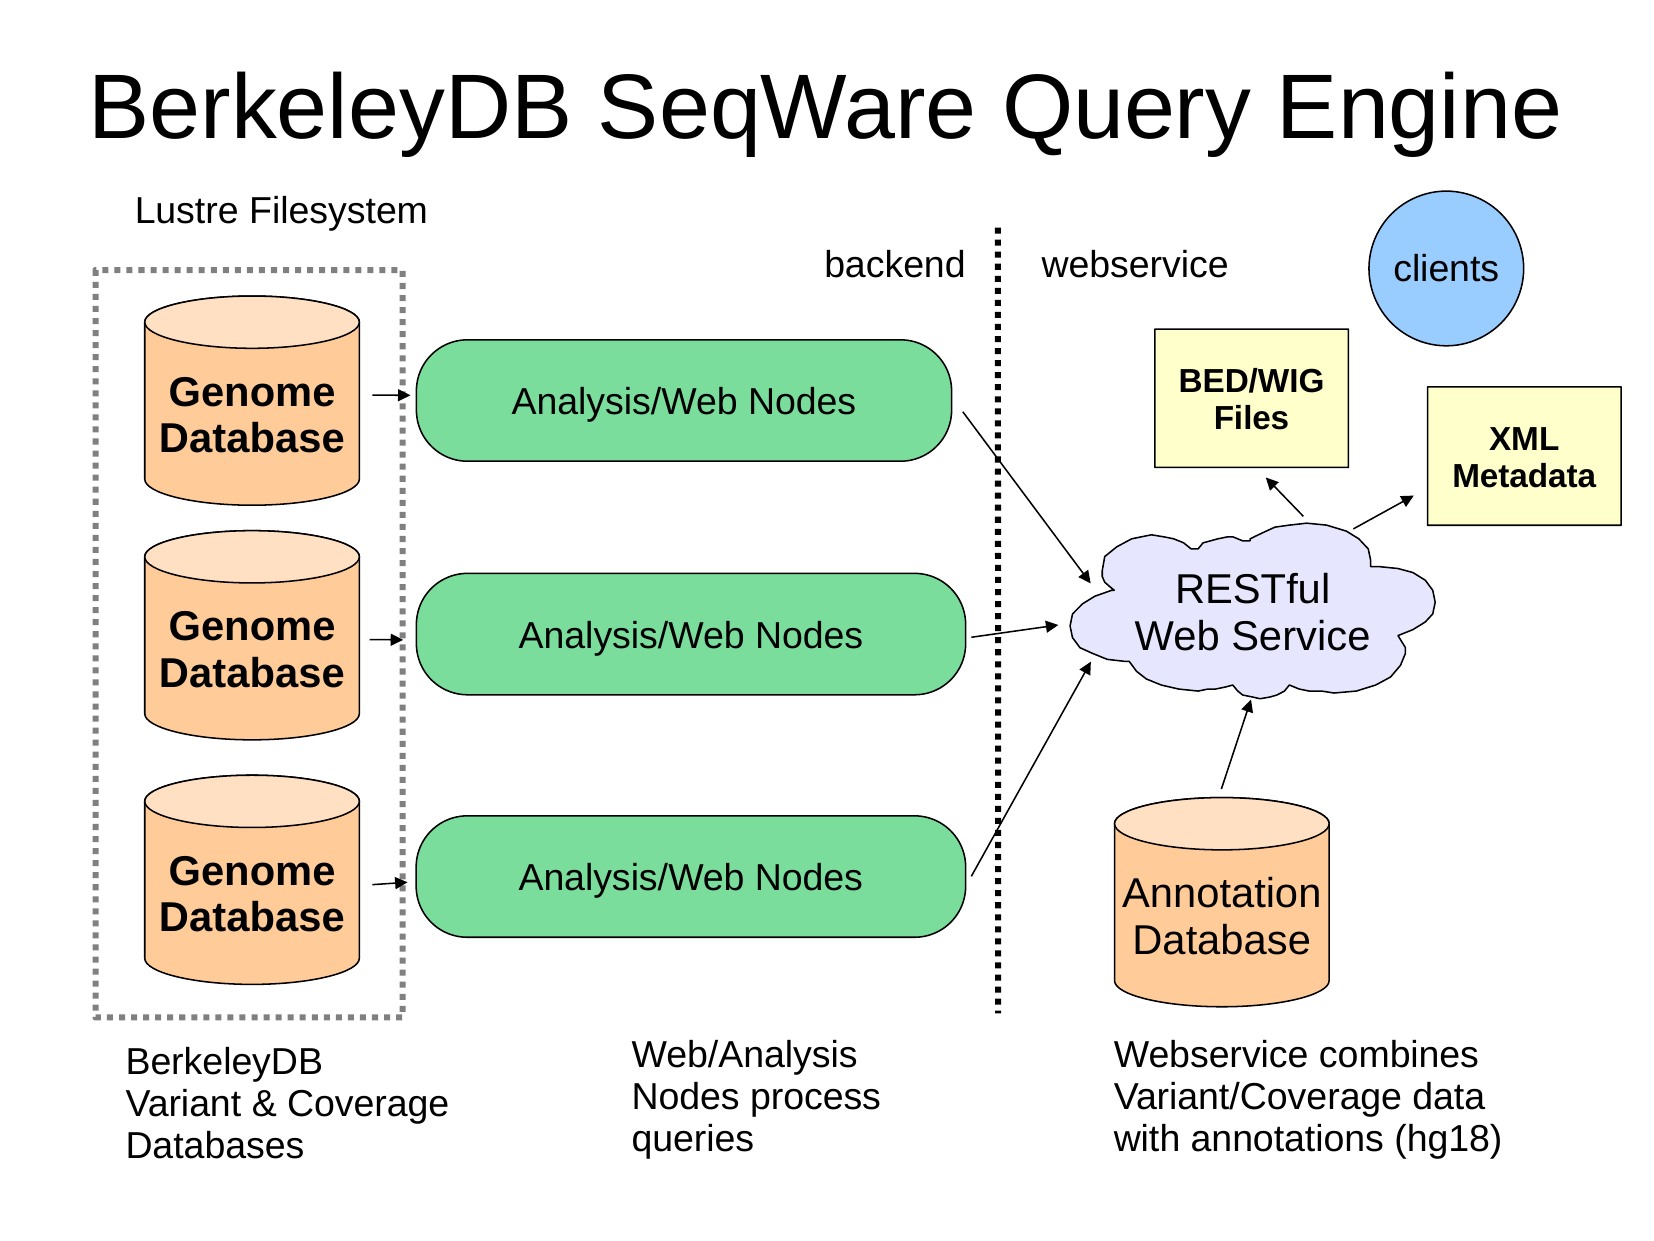

BerkeleyDB SeqWare Query Engine
Lustre Filesystem
clients
backend
webservice
Genome
Database
BED/WIG
Files
Analysis/Web Nodes
XML
Metadata
RESTful
Web Service
Genome
Database
Analysis/Web Nodes
Genome
Database
Annotation
Database
Analysis/Web Nodes
Web/Analysis
Nodes process
queries
Webservice combines
Variant/Coverage data
with annotations (hg18)
BerkeleyDB
Variant & Coverage
Databases